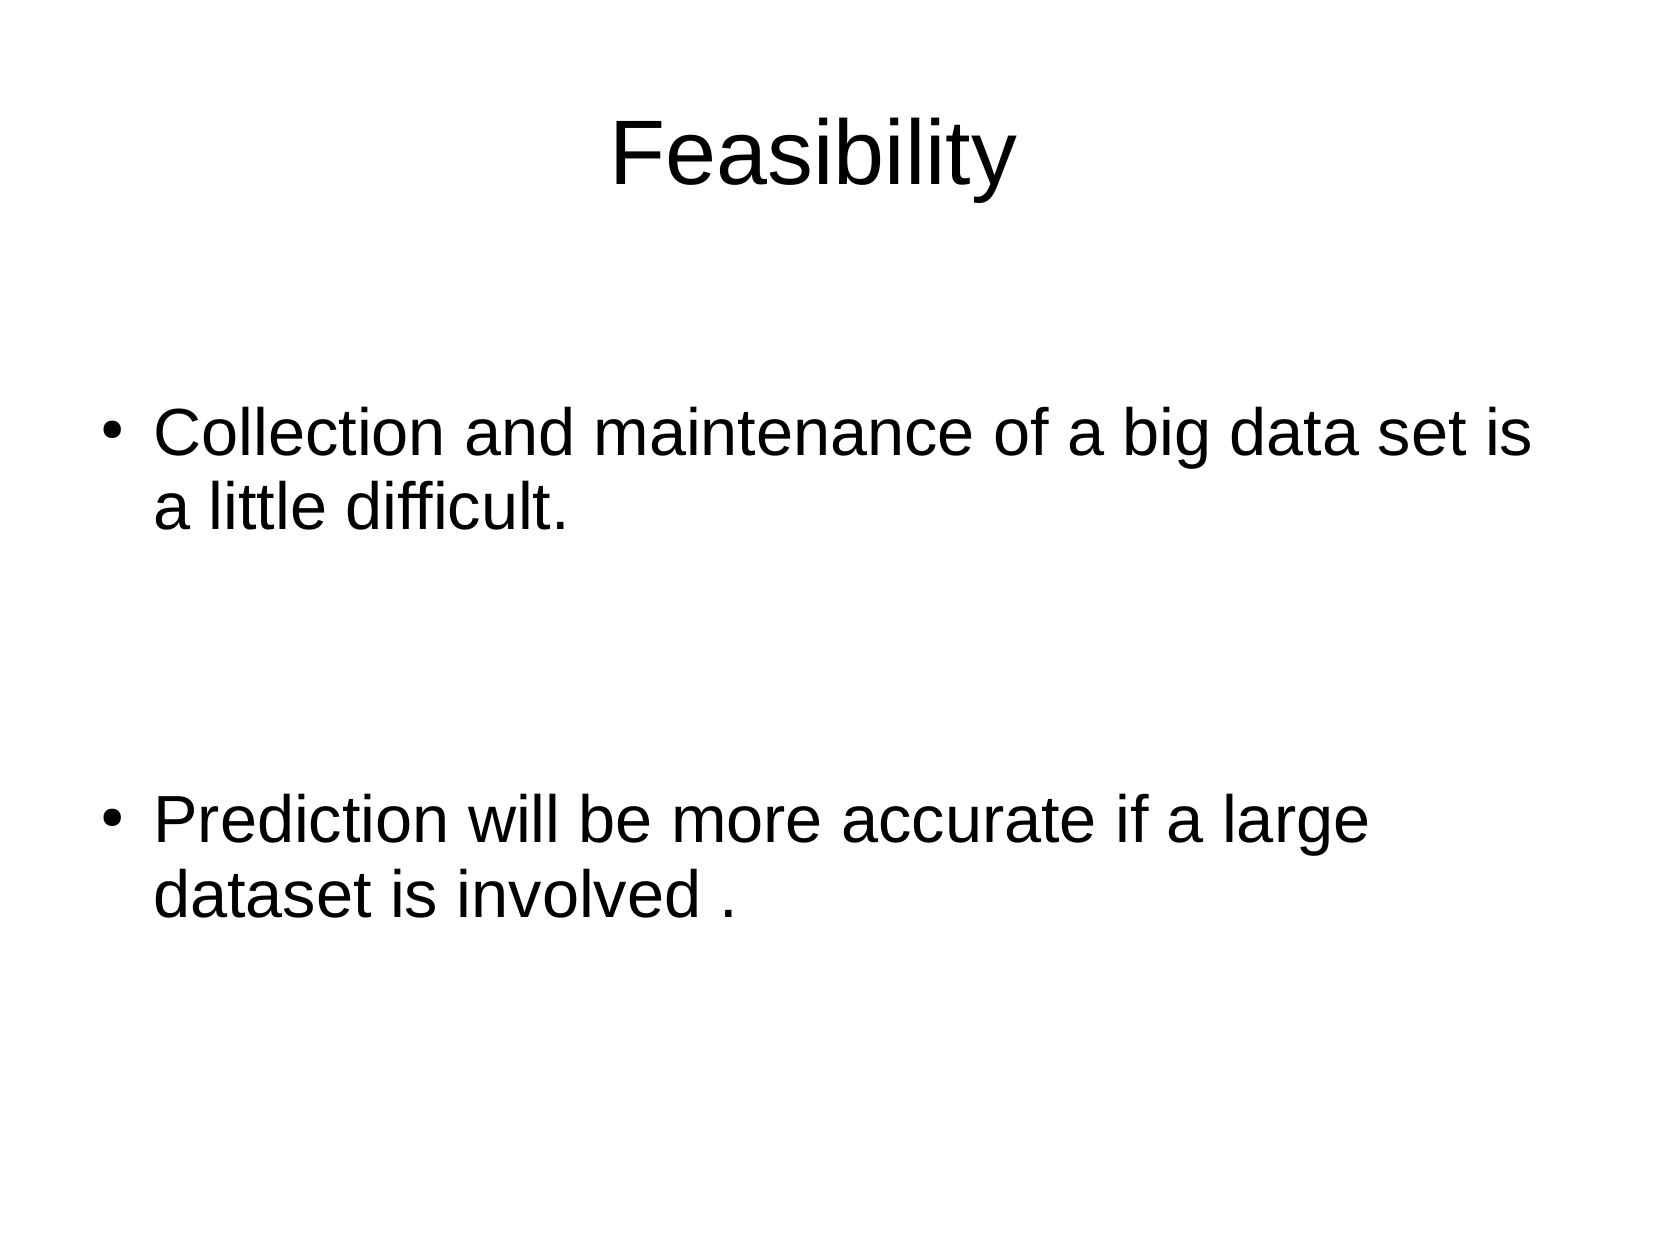

# Feasibility
Collection and maintenance of a big data set is a little difficult.
Prediction will be more accurate if a large dataset is involved .